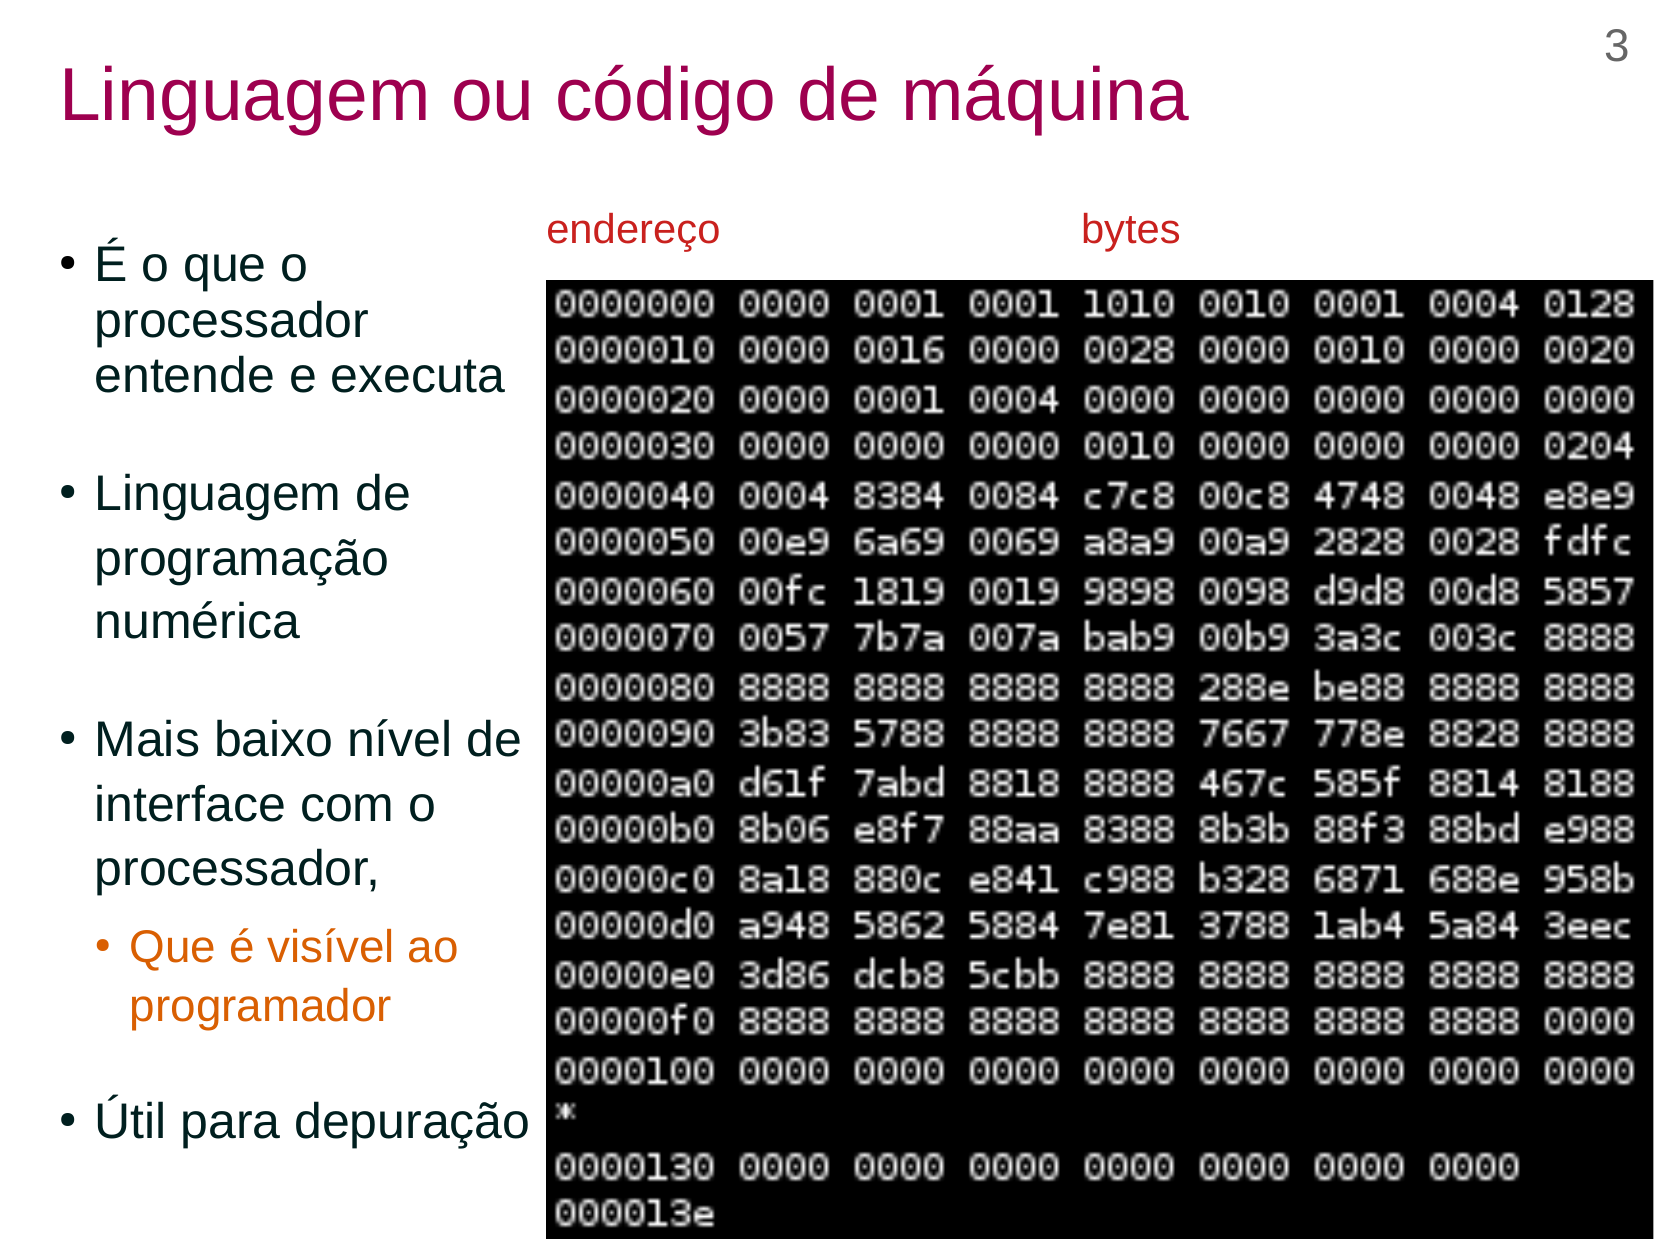

3
# Linguagem ou código de máquina
endereço
bytes
É o que o processador entende e executa
Linguagem de programação numérica
Mais baixo nível de interface com o processador,
Que é visível ao programador
Útil para depuração